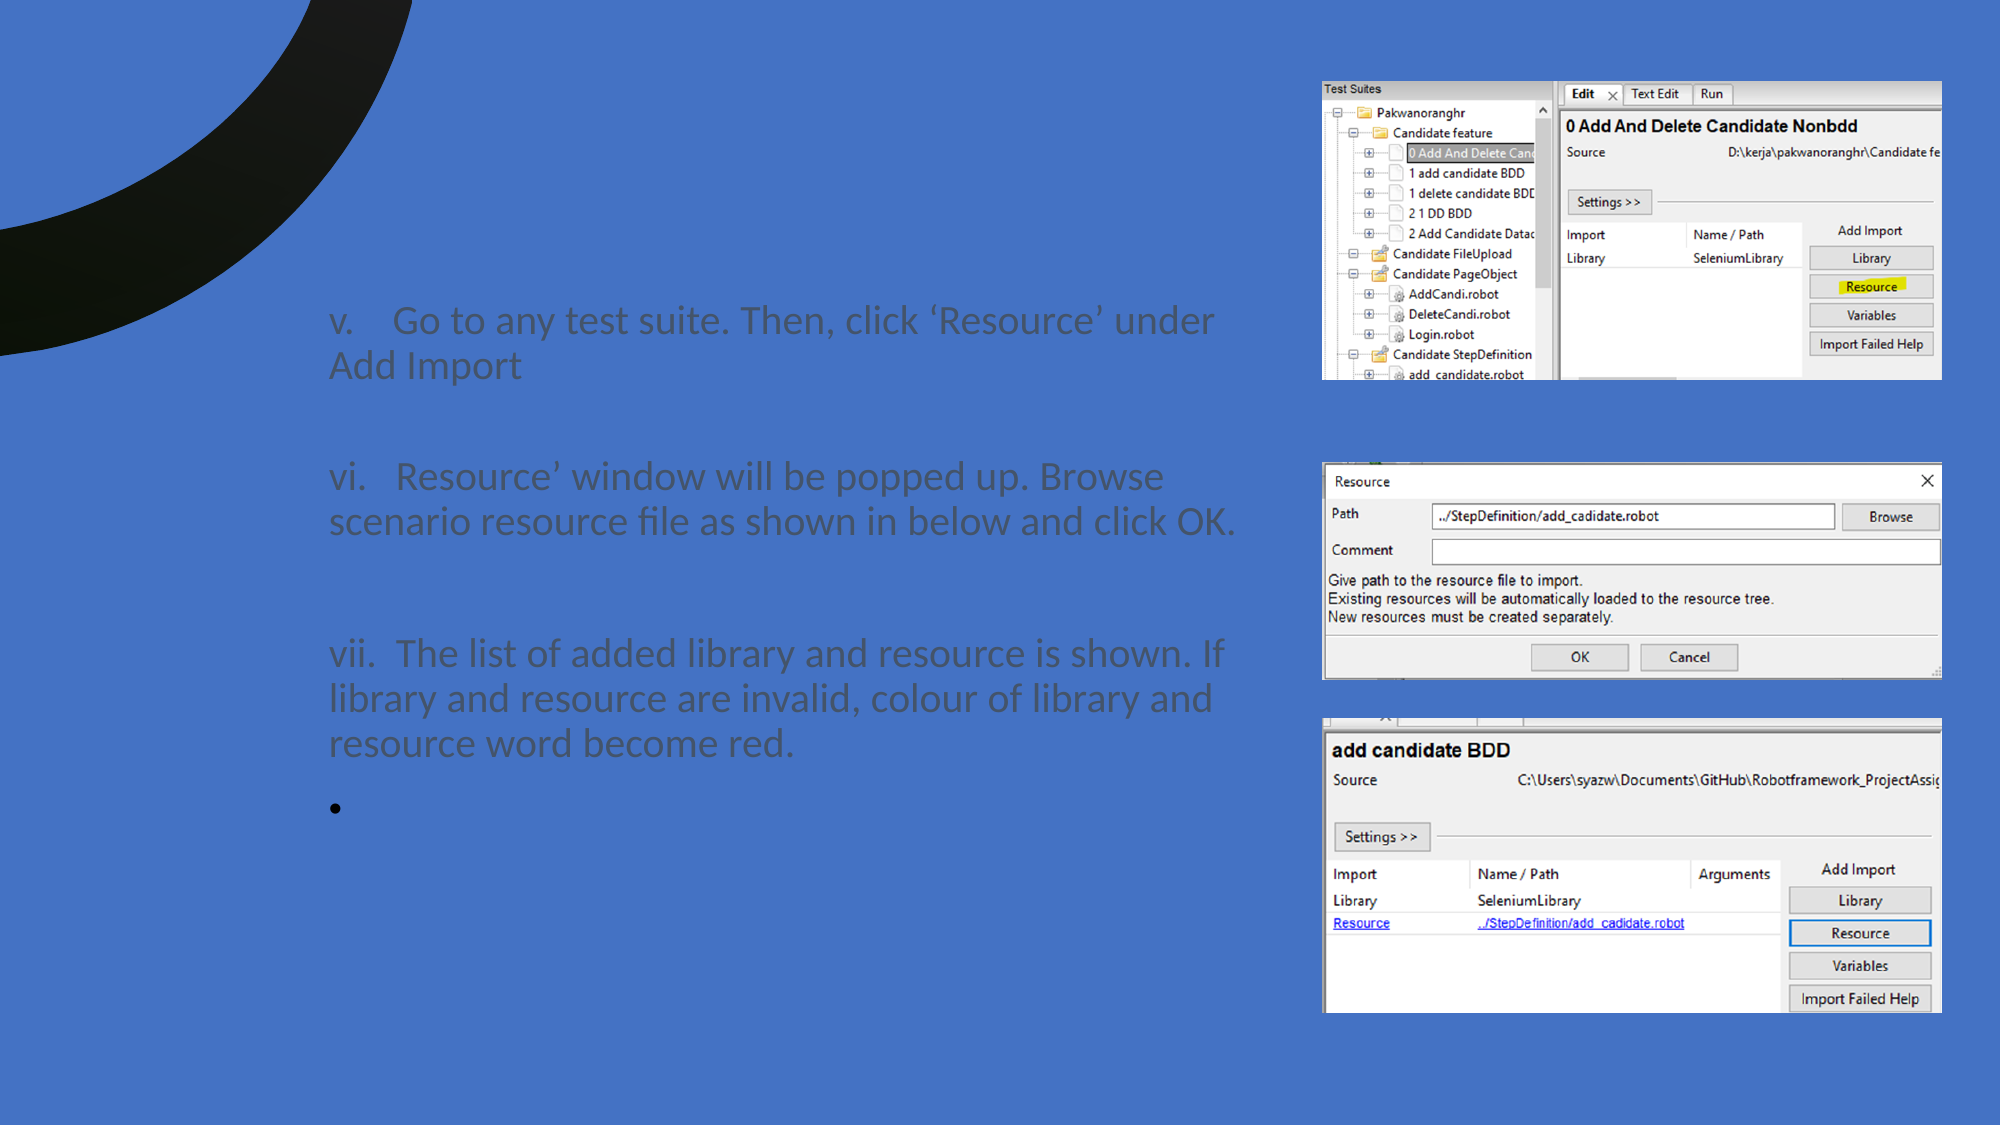

# v.    Go to any test suite. Then, click ‘Resource’ under Add Import
vi.   Resource’ window will be popped up. Browse scenario resource file as shown in below and click OK.
vii.  The list of added library and resource is shown. If library and resource are invalid, colour of library and resource word become red.